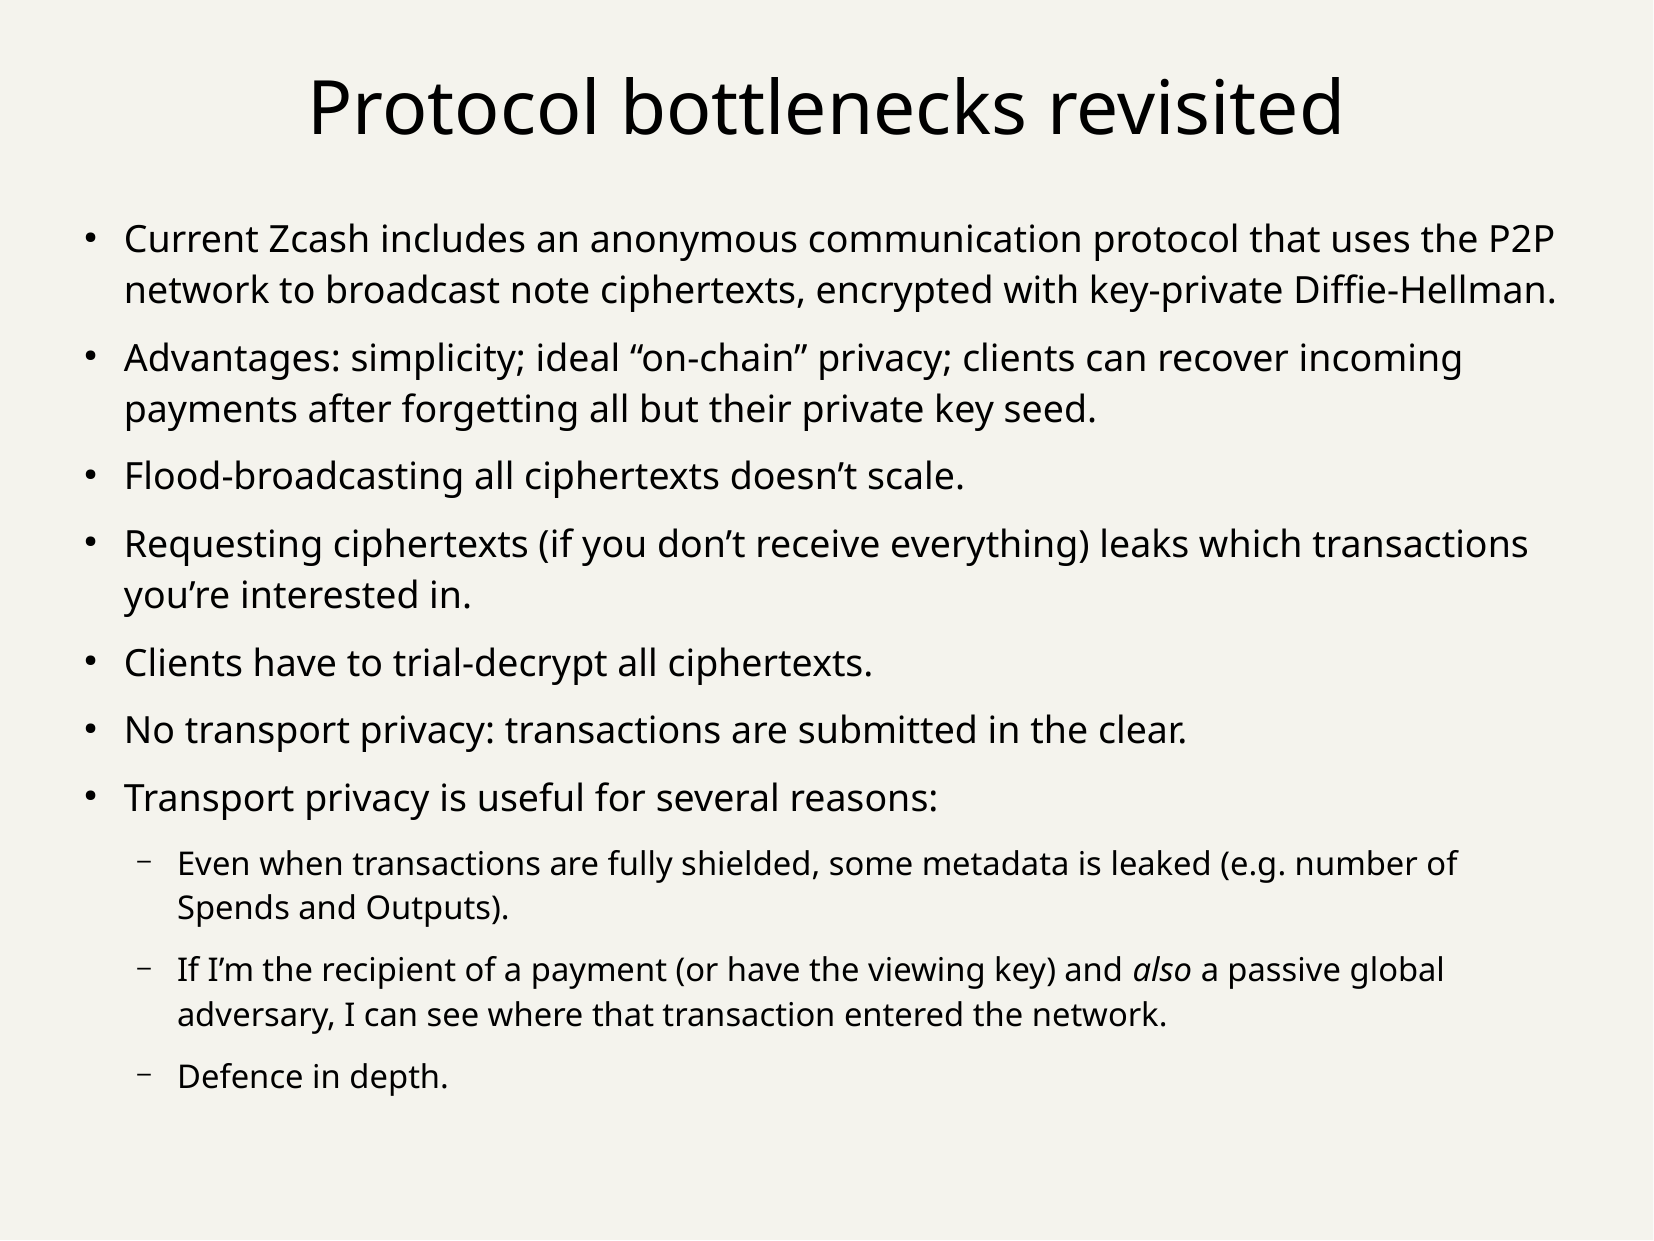

# Protocol bottlenecks revisited
Current Zcash includes an anonymous communication protocol that uses the P2P network to broadcast note ciphertexts, encrypted with key-private Diffie-Hellman.
Advantages: simplicity; ideal “on-chain” privacy; clients can recover incoming payments after forgetting all but their private key seed.
Flood-broadcasting all ciphertexts doesn’t scale.
Requesting ciphertexts (if you don’t receive everything) leaks which transactions you’re interested in.
Clients have to trial-decrypt all ciphertexts.
No transport privacy: transactions are submitted in the clear.
Transport privacy is useful for several reasons:
Even when transactions are fully shielded, some metadata is leaked (e.g. number of Spends and Outputs).
If I’m the recipient of a payment (or have the viewing key) and also a passive global adversary, I can see where that transaction entered the network.
Defence in depth.